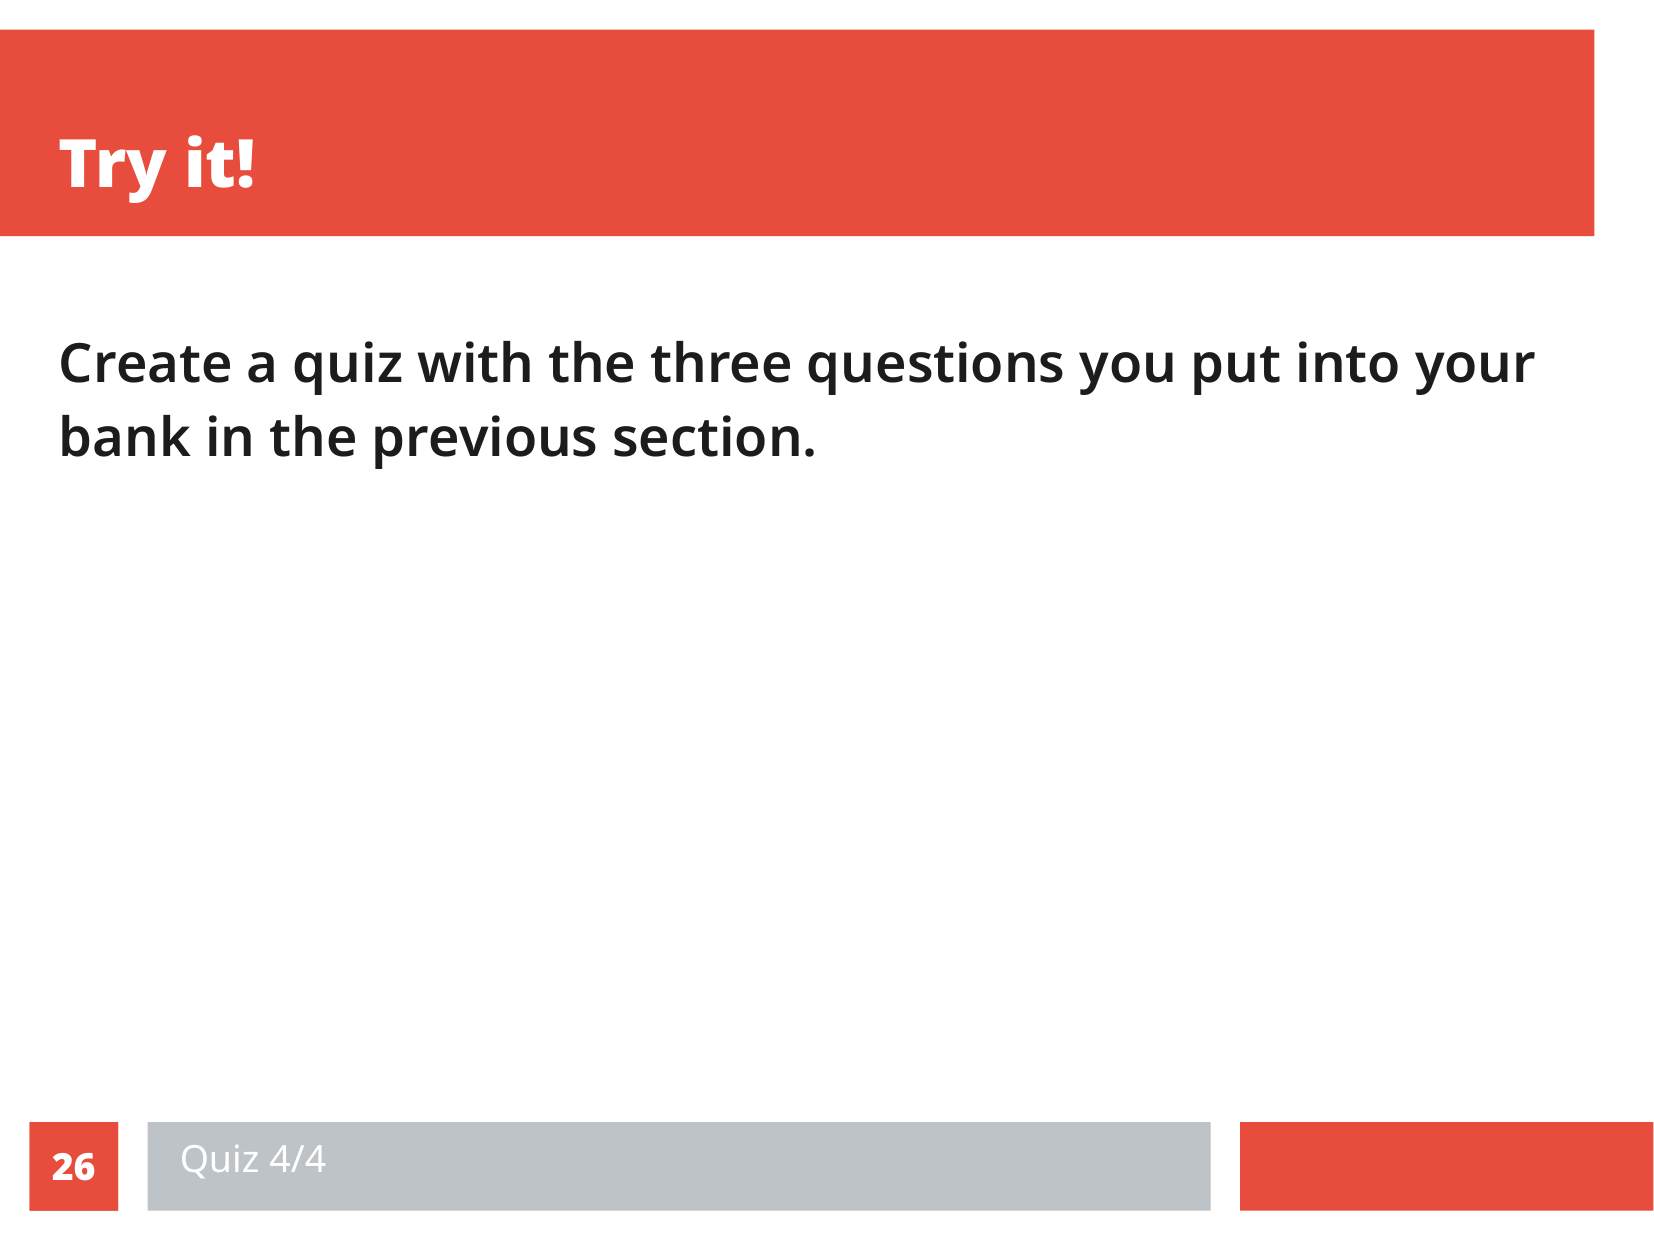

# Try it!
Create a quiz with the three questions you put into your bank in the previous section.
26
Quiz 4/4